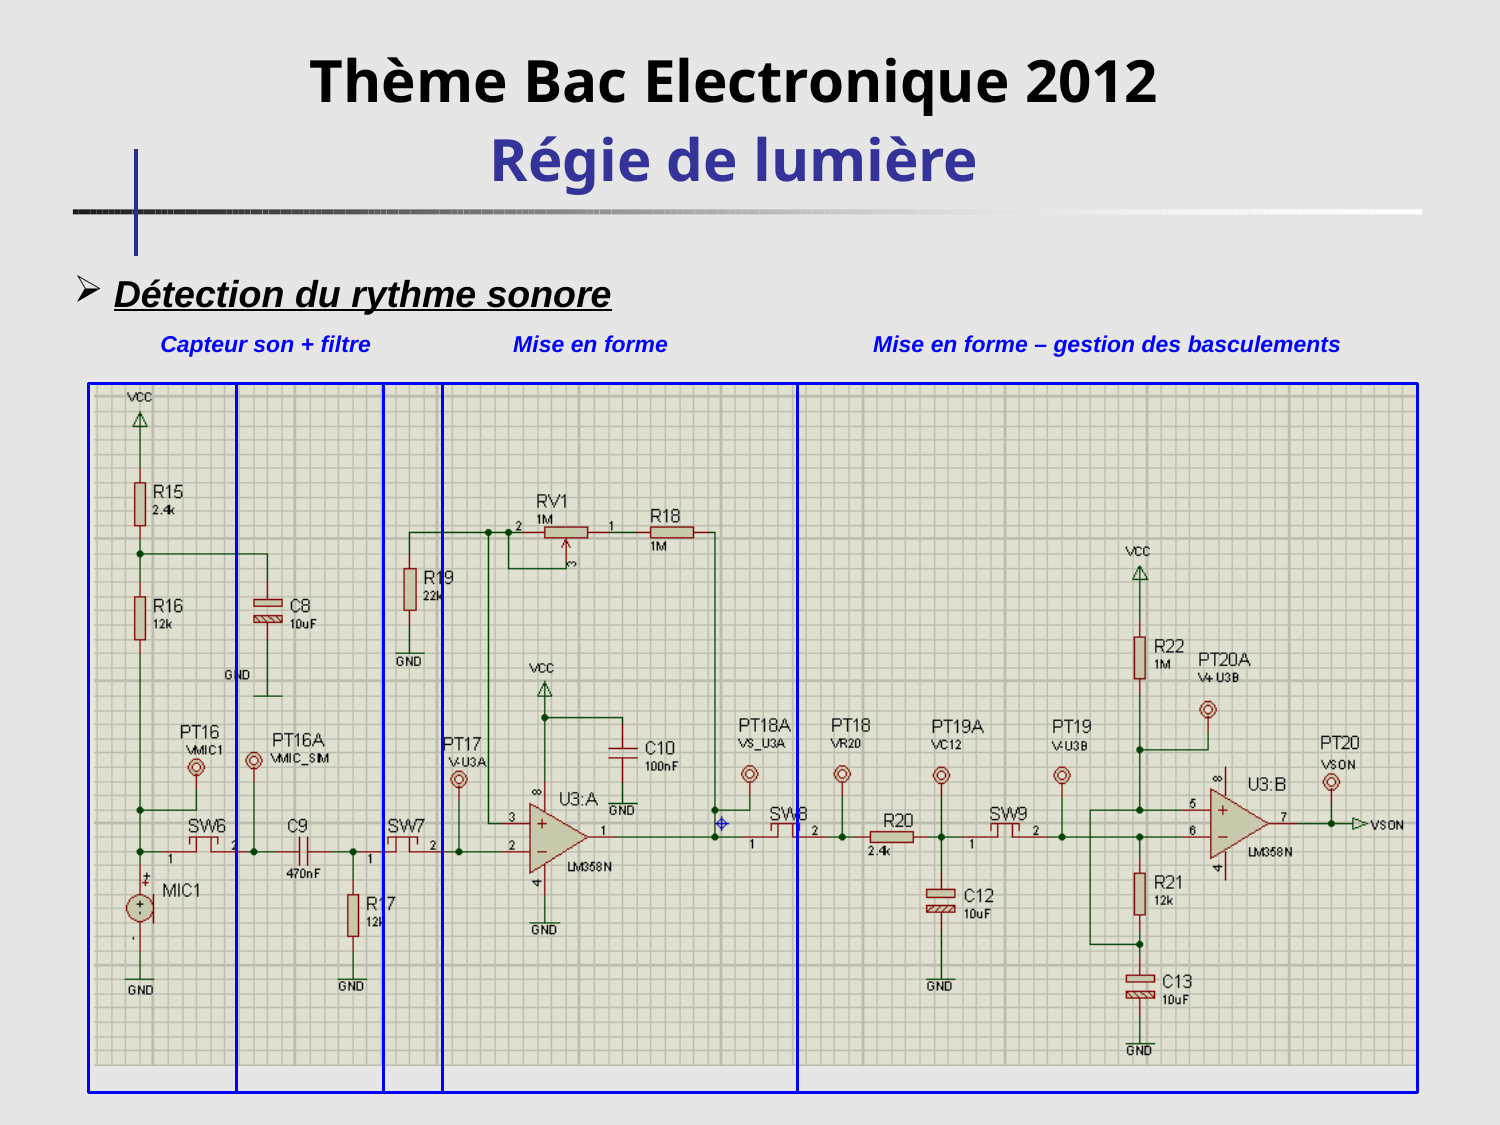

Thème Bac Electronique 2012
Régie de lumière
 Détection du rythme sonore
Capteur son + filtre
Mise en forme
Mise en forme – gestion des basculements